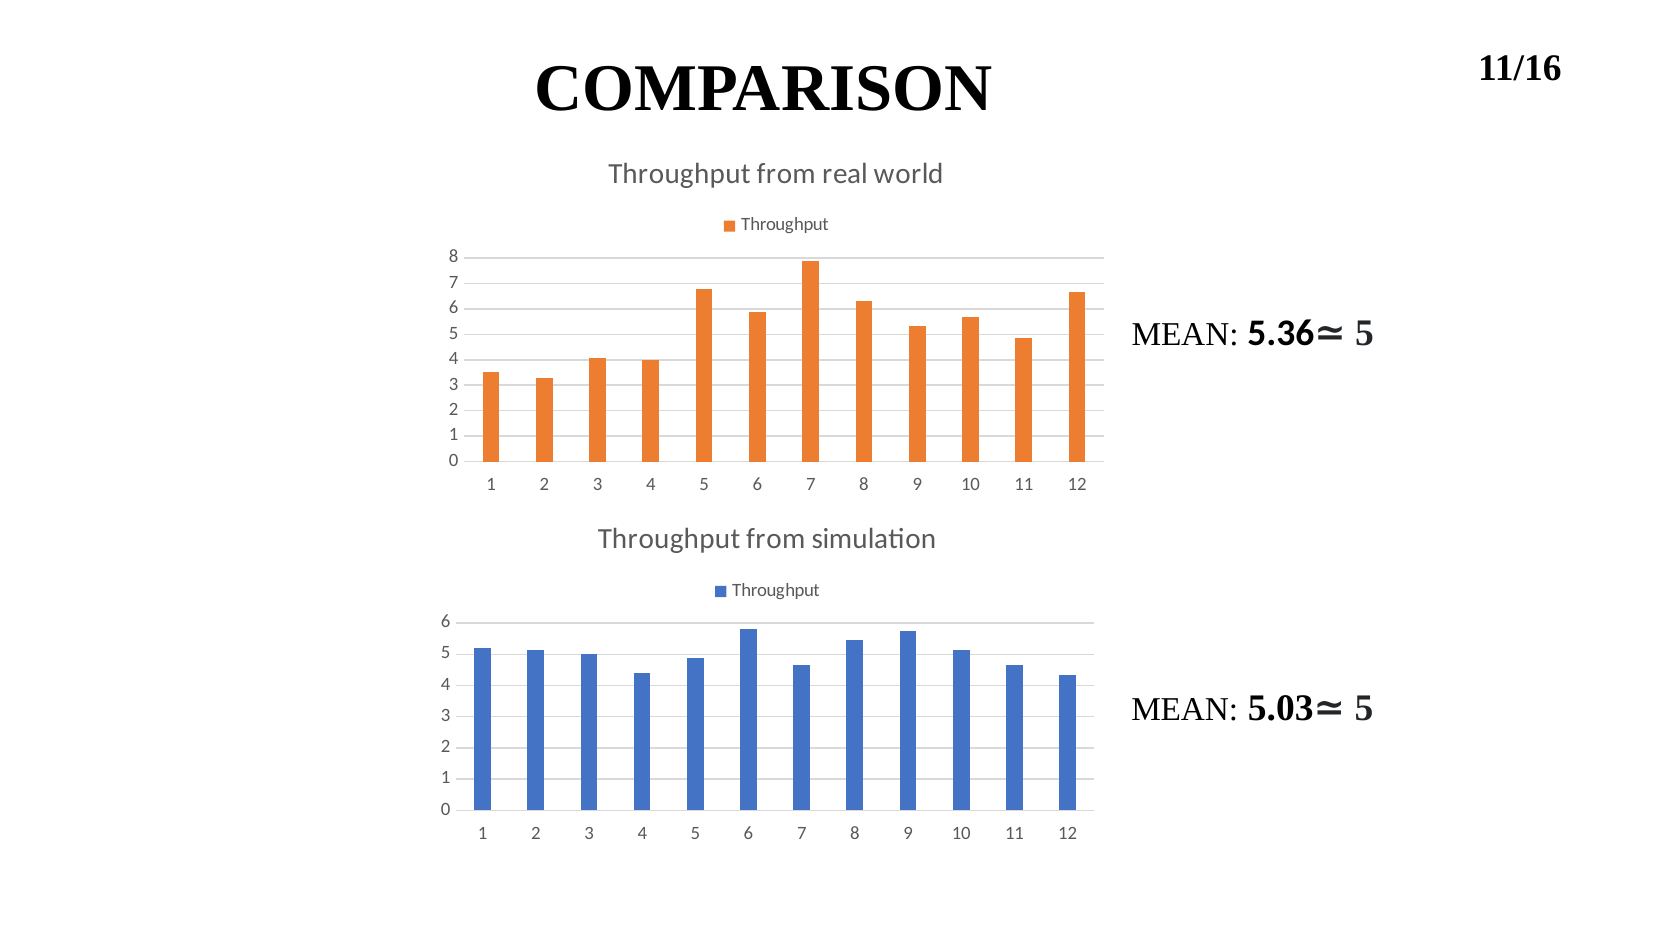

11/16
COMPARISON
### Chart: Throughput from real world
| Category | Throughput |
|---|---|
| 1 | 3.53 |
| 2 | 3.27 |
| 3 | 4.07 |
| 4 | 4.0 |
| 5 | 6.8 |
| 6 | 5.87 |
| 7 | 7.87 |
| 8 | 6.33 |
| 9 | 5.33 |
| 10 | 5.67 |
| 11 | 4.87 |
| 12 | 6.67 |MEAN: 5.36≃ 5
### Chart: Throughput from simulation
| Category | Throughput |
|---|---|
| 1 | 5.2 |
| 2 | 5.13333333333333 |
| 3 | 5.0 |
| 4 | 4.4 |
| 5 | 4.86666666666666 |
| 6 | 5.8 |
| 7 | 4.66666666666666 |
| 8 | 5.46666666666666 |
| 9 | 5.73333333333333 |
| 10 | 5.13333333333333 |
| 11 | 4.66666666666666 |
| 12 | 4.33333333333333 |MEAN: 5.03≃ 5